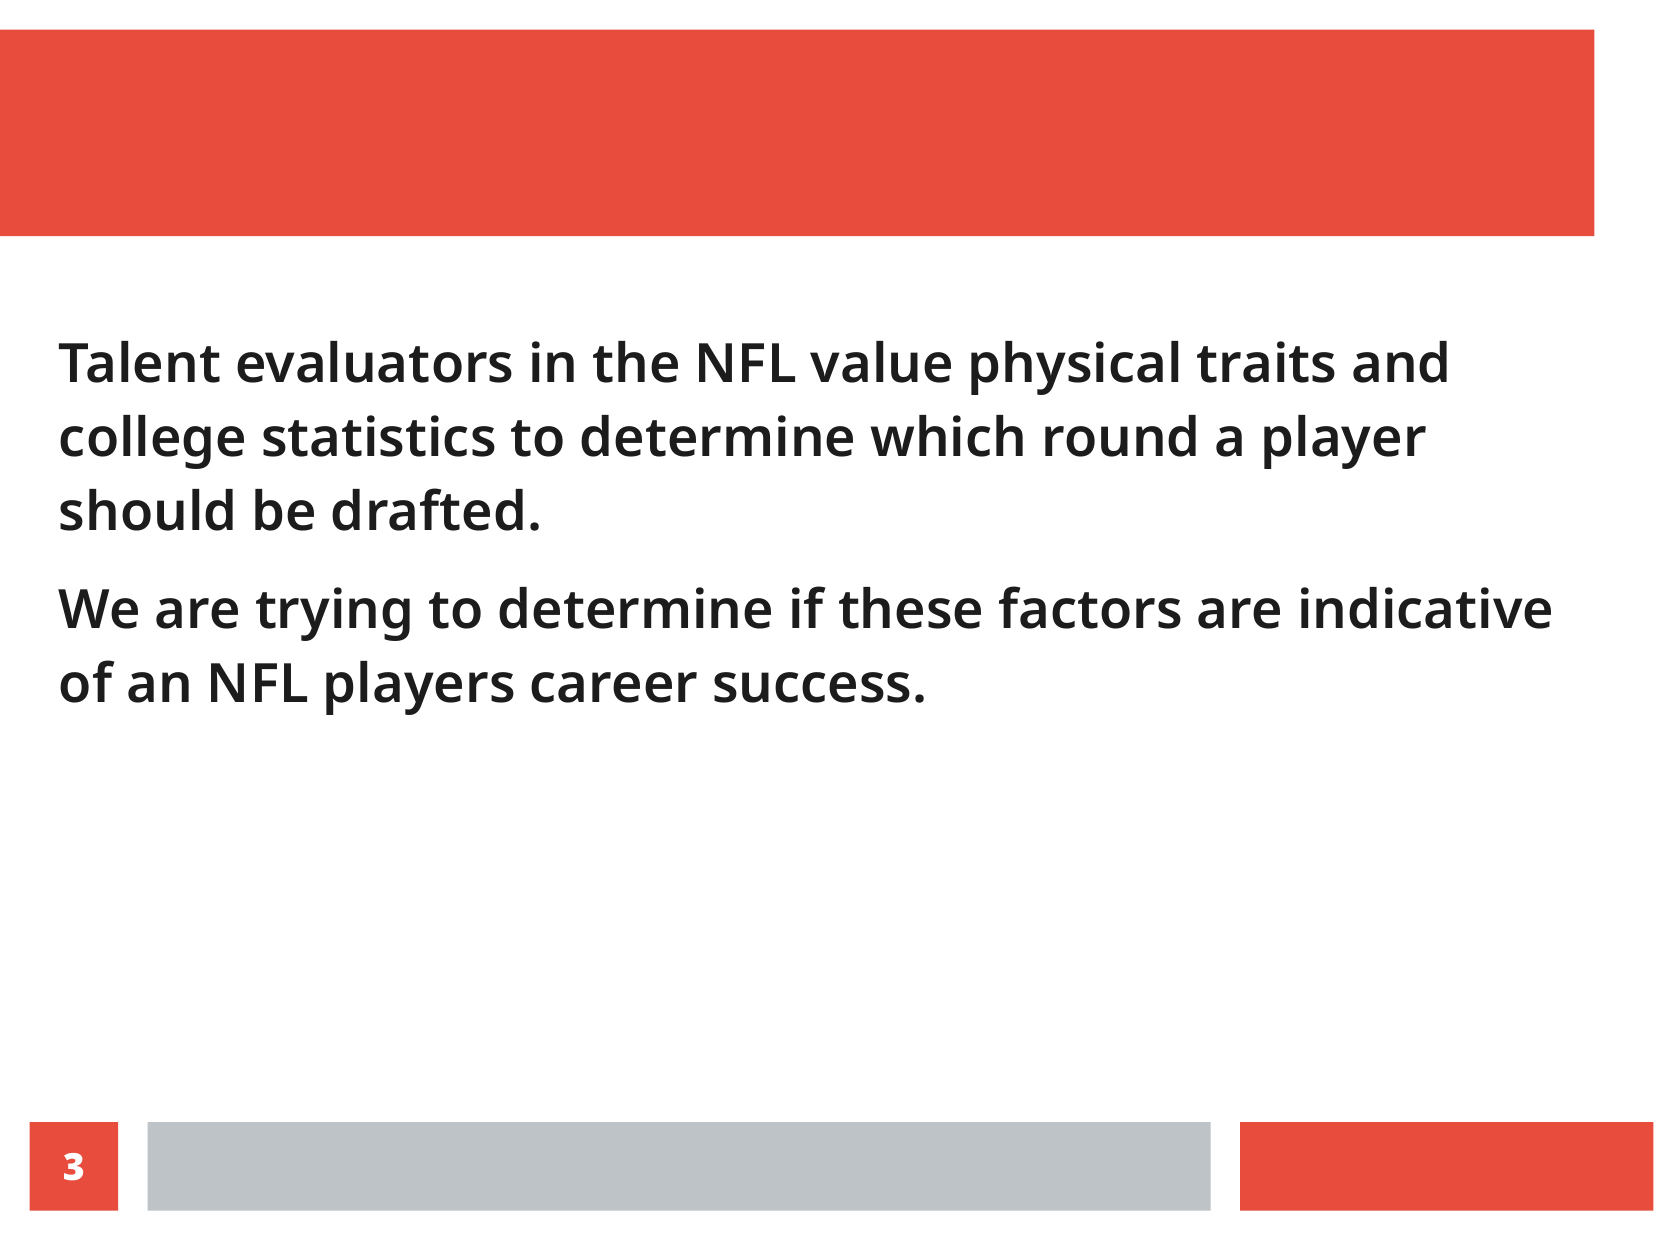

#
Talent evaluators in the NFL value physical traits and college statistics to determine which round a player should be drafted.
We are trying to determine if these factors are indicative of an NFL players career success.
3